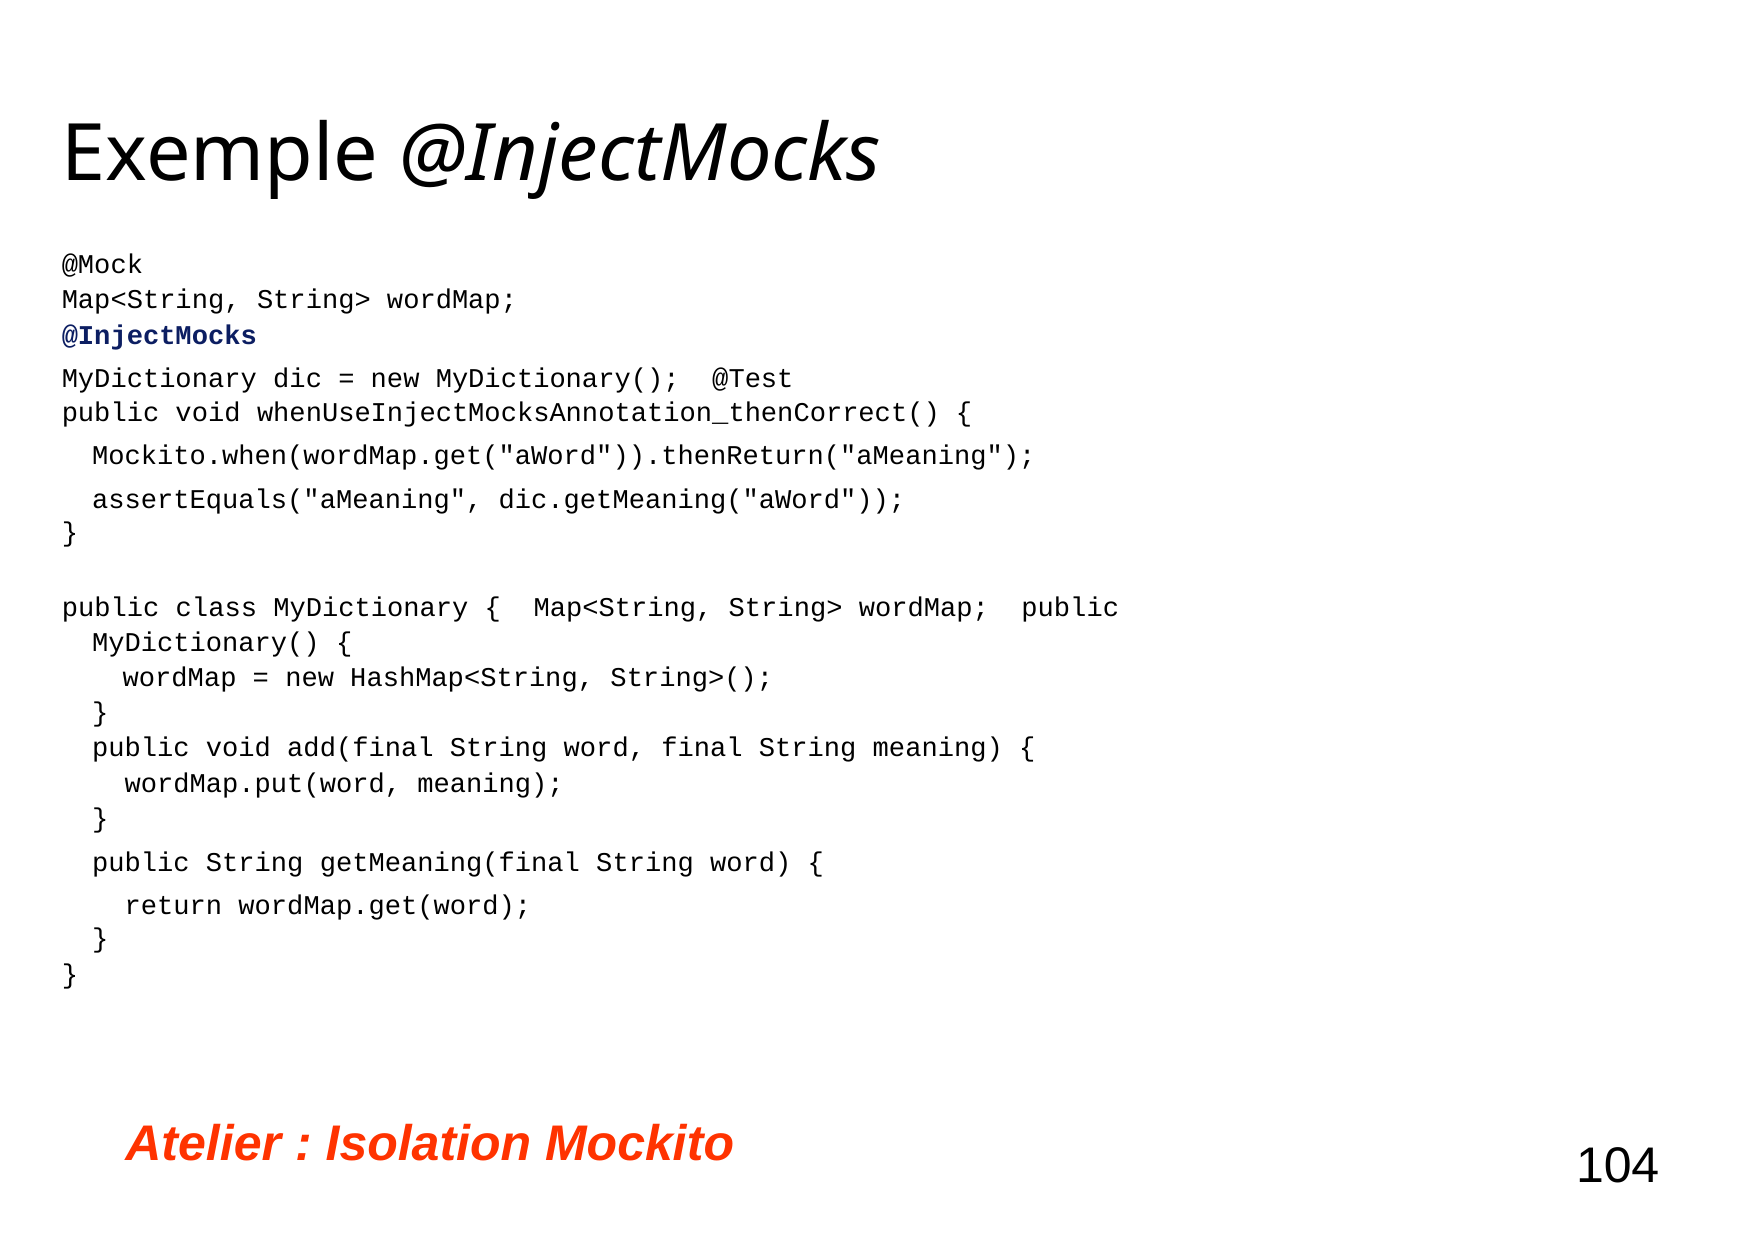

# Exemple @InjectMocks
@Mock
Map<String, String> wordMap;
@InjectMocks
MyDictionary dic = new MyDictionary(); @Test
public void whenUseInjectMocksAnnotation_thenCorrect() {
Mockito.when(wordMap.get("aWord")).thenReturn("aMeaning");
assertEquals("aMeaning", dic.getMeaning("aWord"));
}
public class MyDictionary { Map<String, String> wordMap; public MyDictionary() {
wordMap = new HashMap<String, String>();
}
public void add(final String word, final String meaning) {
 wordMap.put(word, meaning);
}
public String getMeaning(final String word) {
 return wordMap.get(word);
}
}
Atelier : Isolation Mockito
104